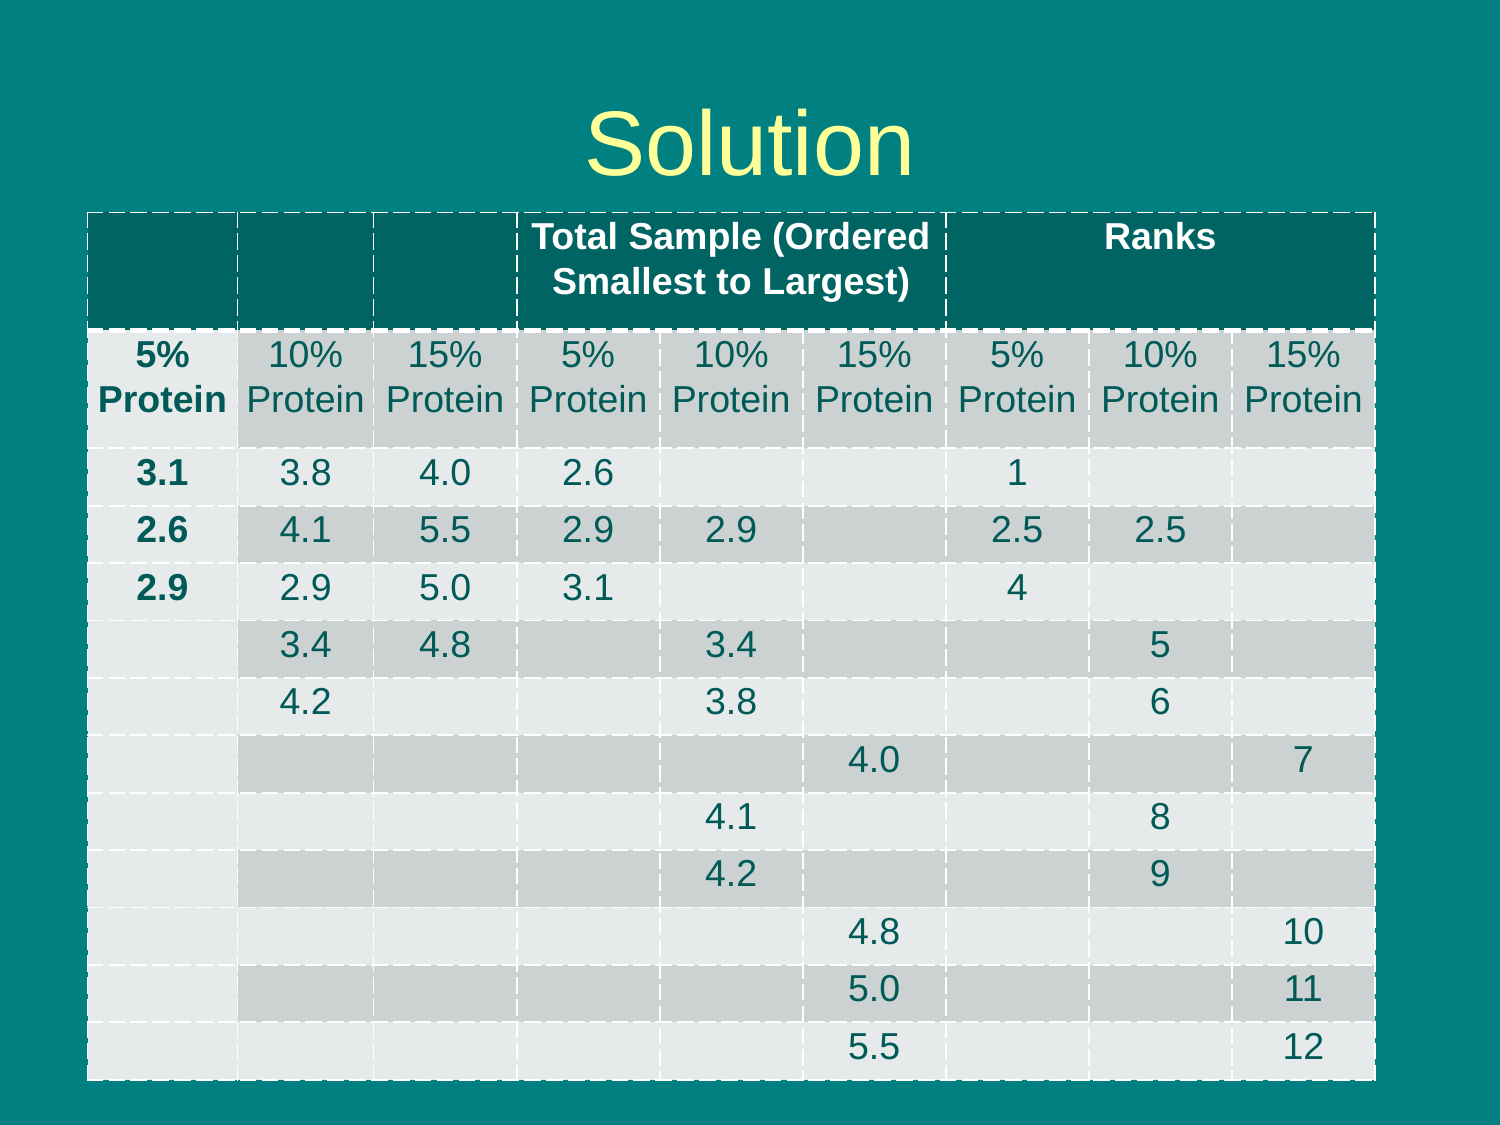

# Solution
| | | | Total Sample (Ordered Smallest to Largest) | | | Ranks | | |
| --- | --- | --- | --- | --- | --- | --- | --- | --- |
| 5% Protein | 10% Protein | 15% Protein | 5% Protein | 10% Protein | 15% Protein | 5% Protein | 10% Protein | 15% Protein |
| 3.1 | 3.8 | 4.0 | 2.6 | | | 1 | | |
| 2.6 | 4.1 | 5.5 | 2.9 | 2.9 | | 2.5 | 2.5 | |
| 2.9 | 2.9 | 5.0 | 3.1 | | | 4 | | |
| | 3.4 | 4.8 | | 3.4 | | | 5 | |
| | 4.2 | | | 3.8 | | | 6 | |
| | | | | | 4.0 | | | 7 |
| | | | | 4.1 | | | 8 | |
| | | | | 4.2 | | | 9 | |
| | | | | | 4.8 | | | 10 |
| | | | | | 5.0 | | | 11 |
| | | | | | 5.5 | | | 12 |